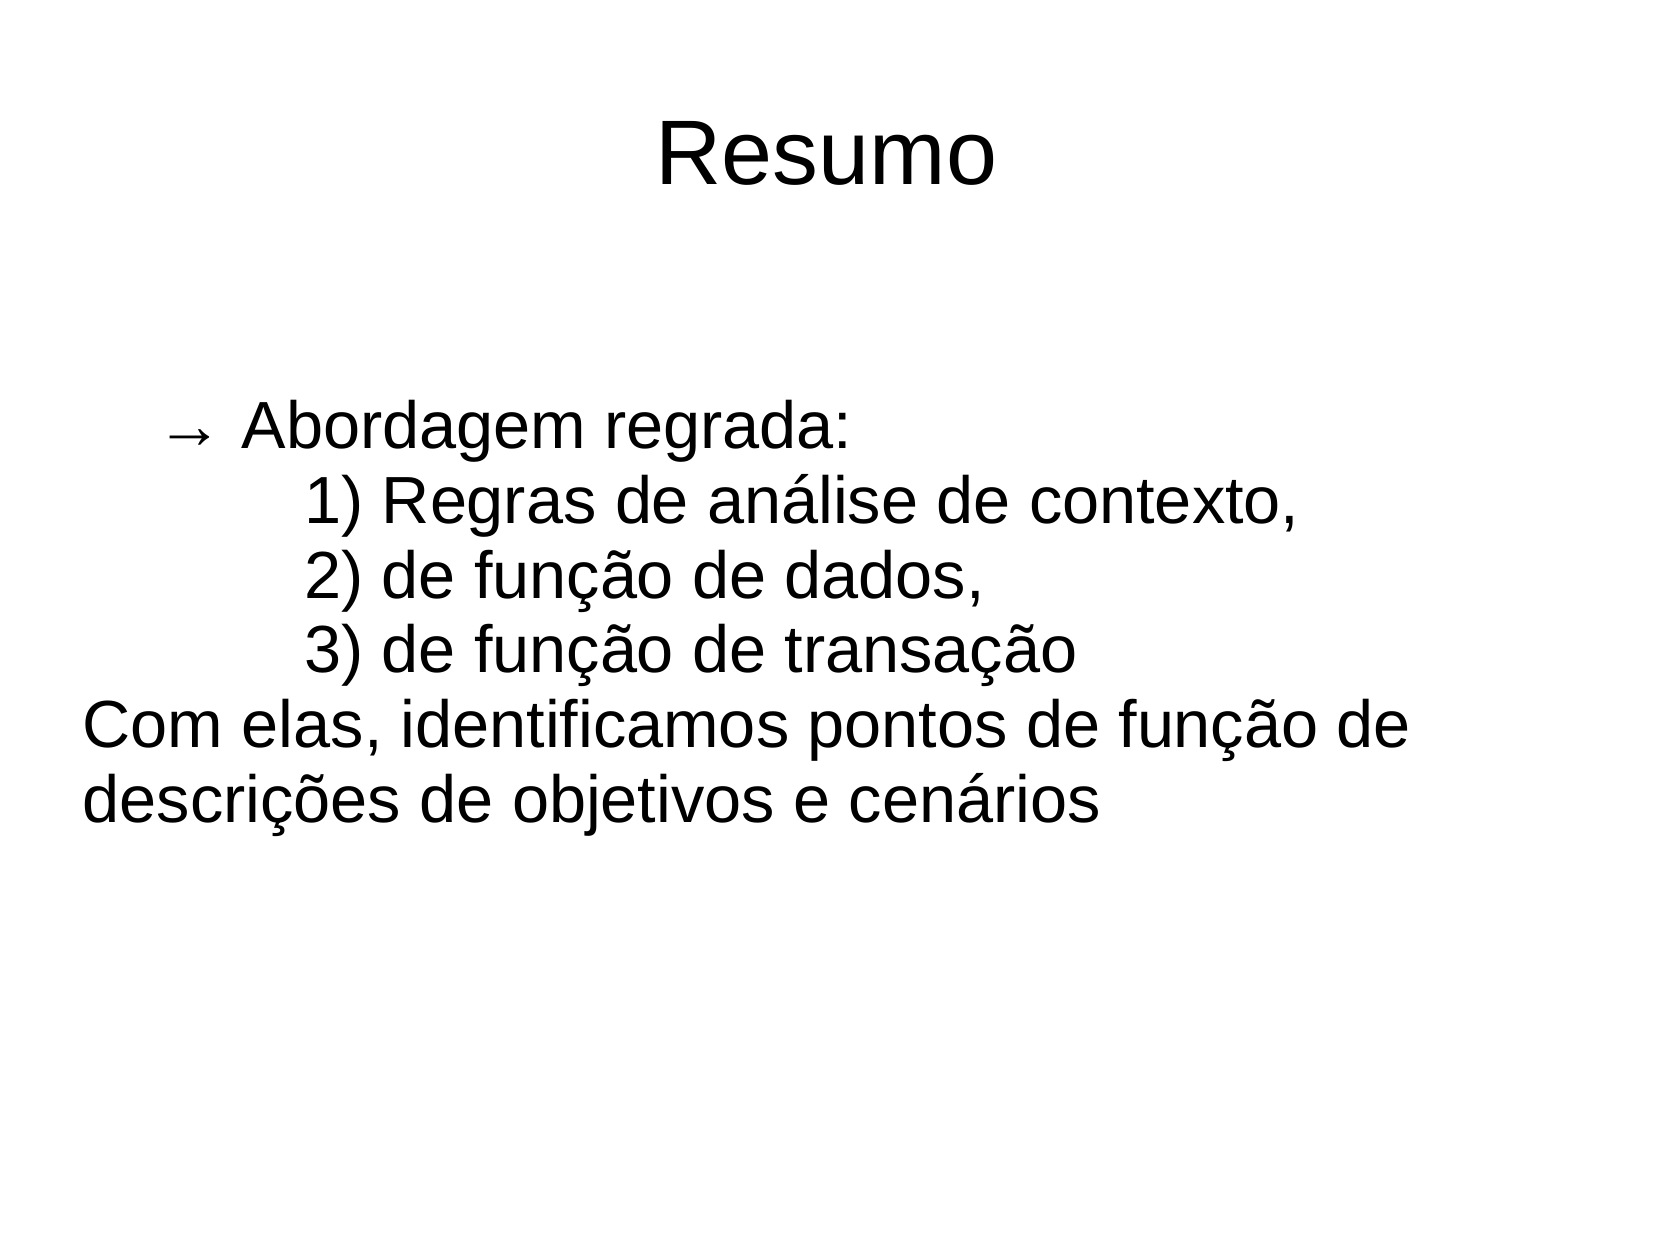

# Resumo
	→ Abordagem regrada:
			1) Regras de análise de contexto, 							2) de função de dados,
			3) de função de transação
Com elas, identificamos pontos de função de descrições de objetivos e cenários